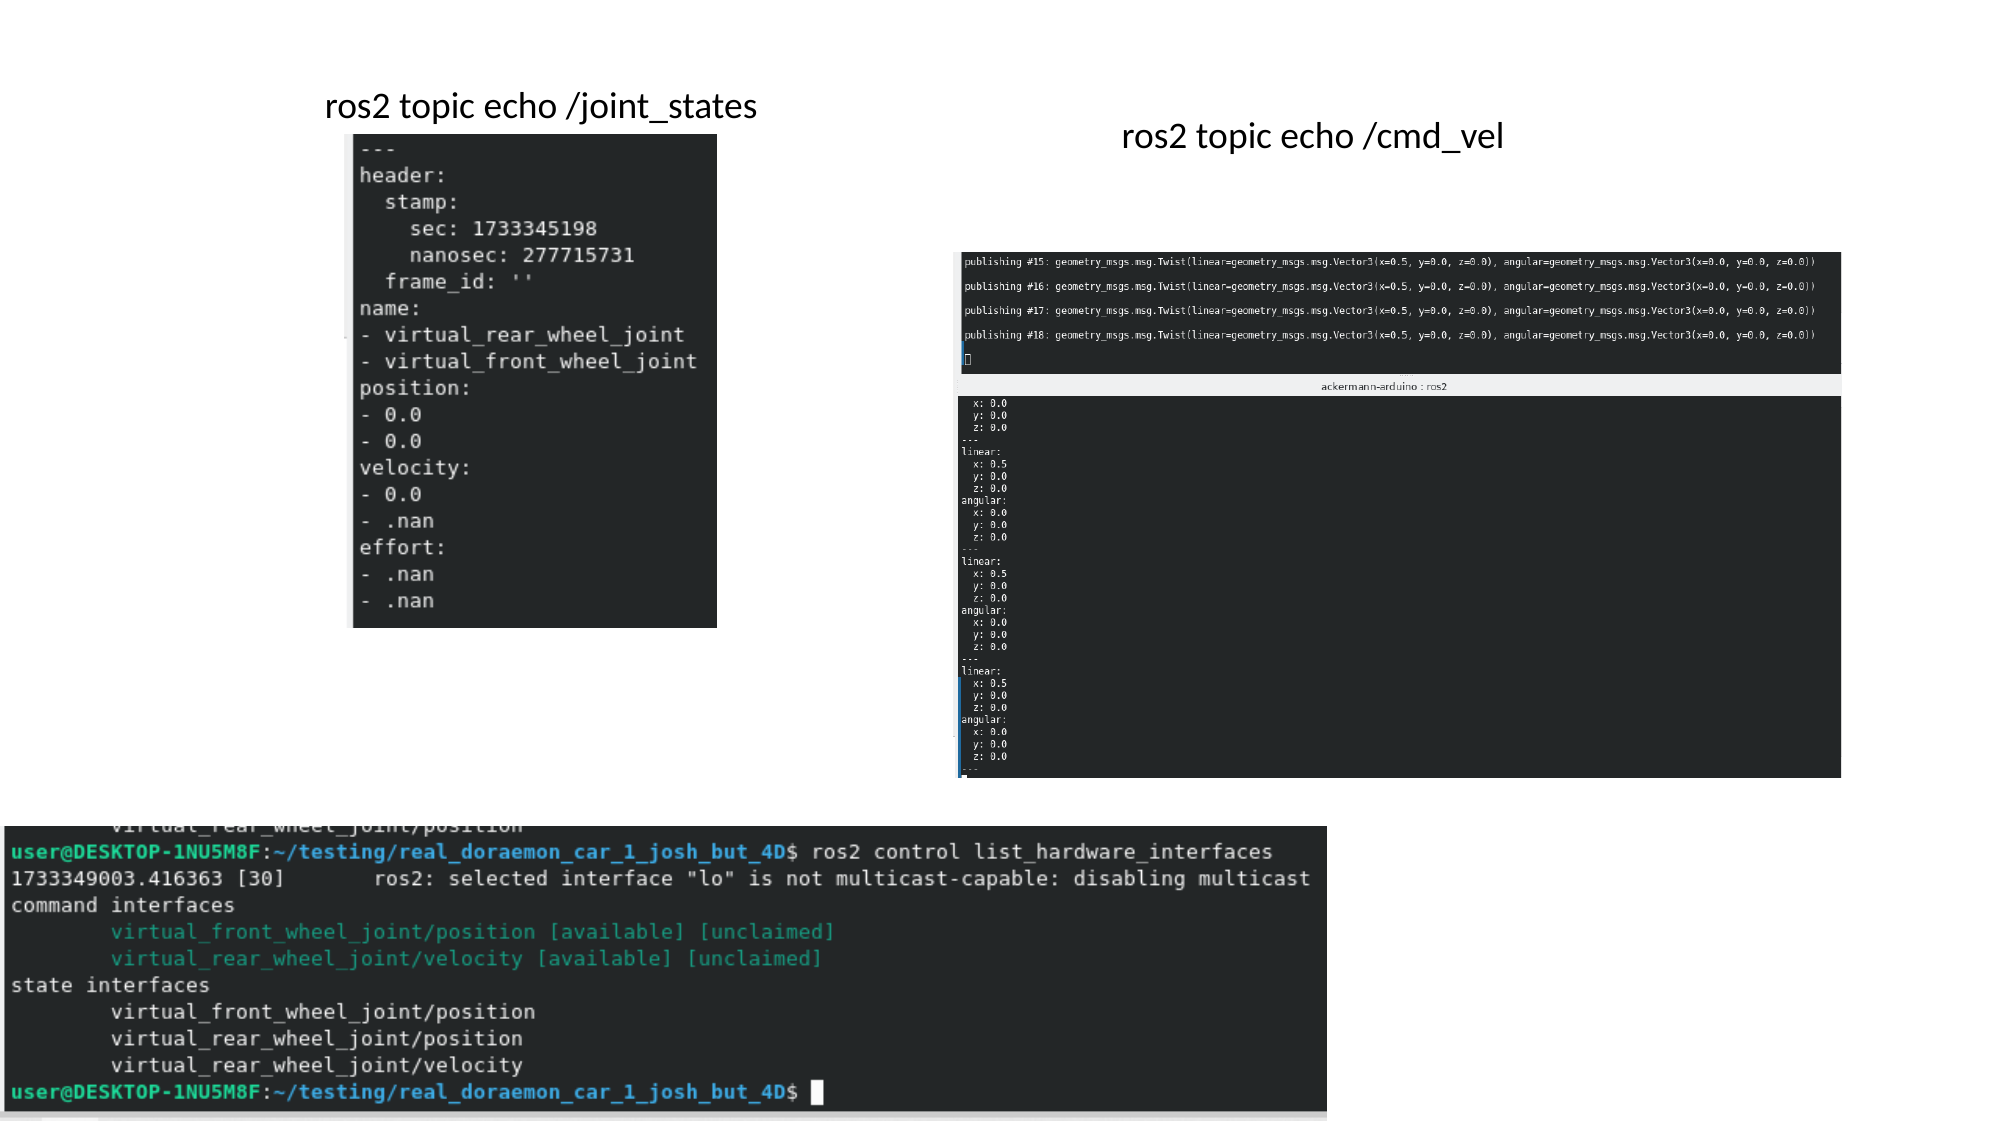

ros2 topic echo /joint_states
ros2 topic echo /cmd_vel